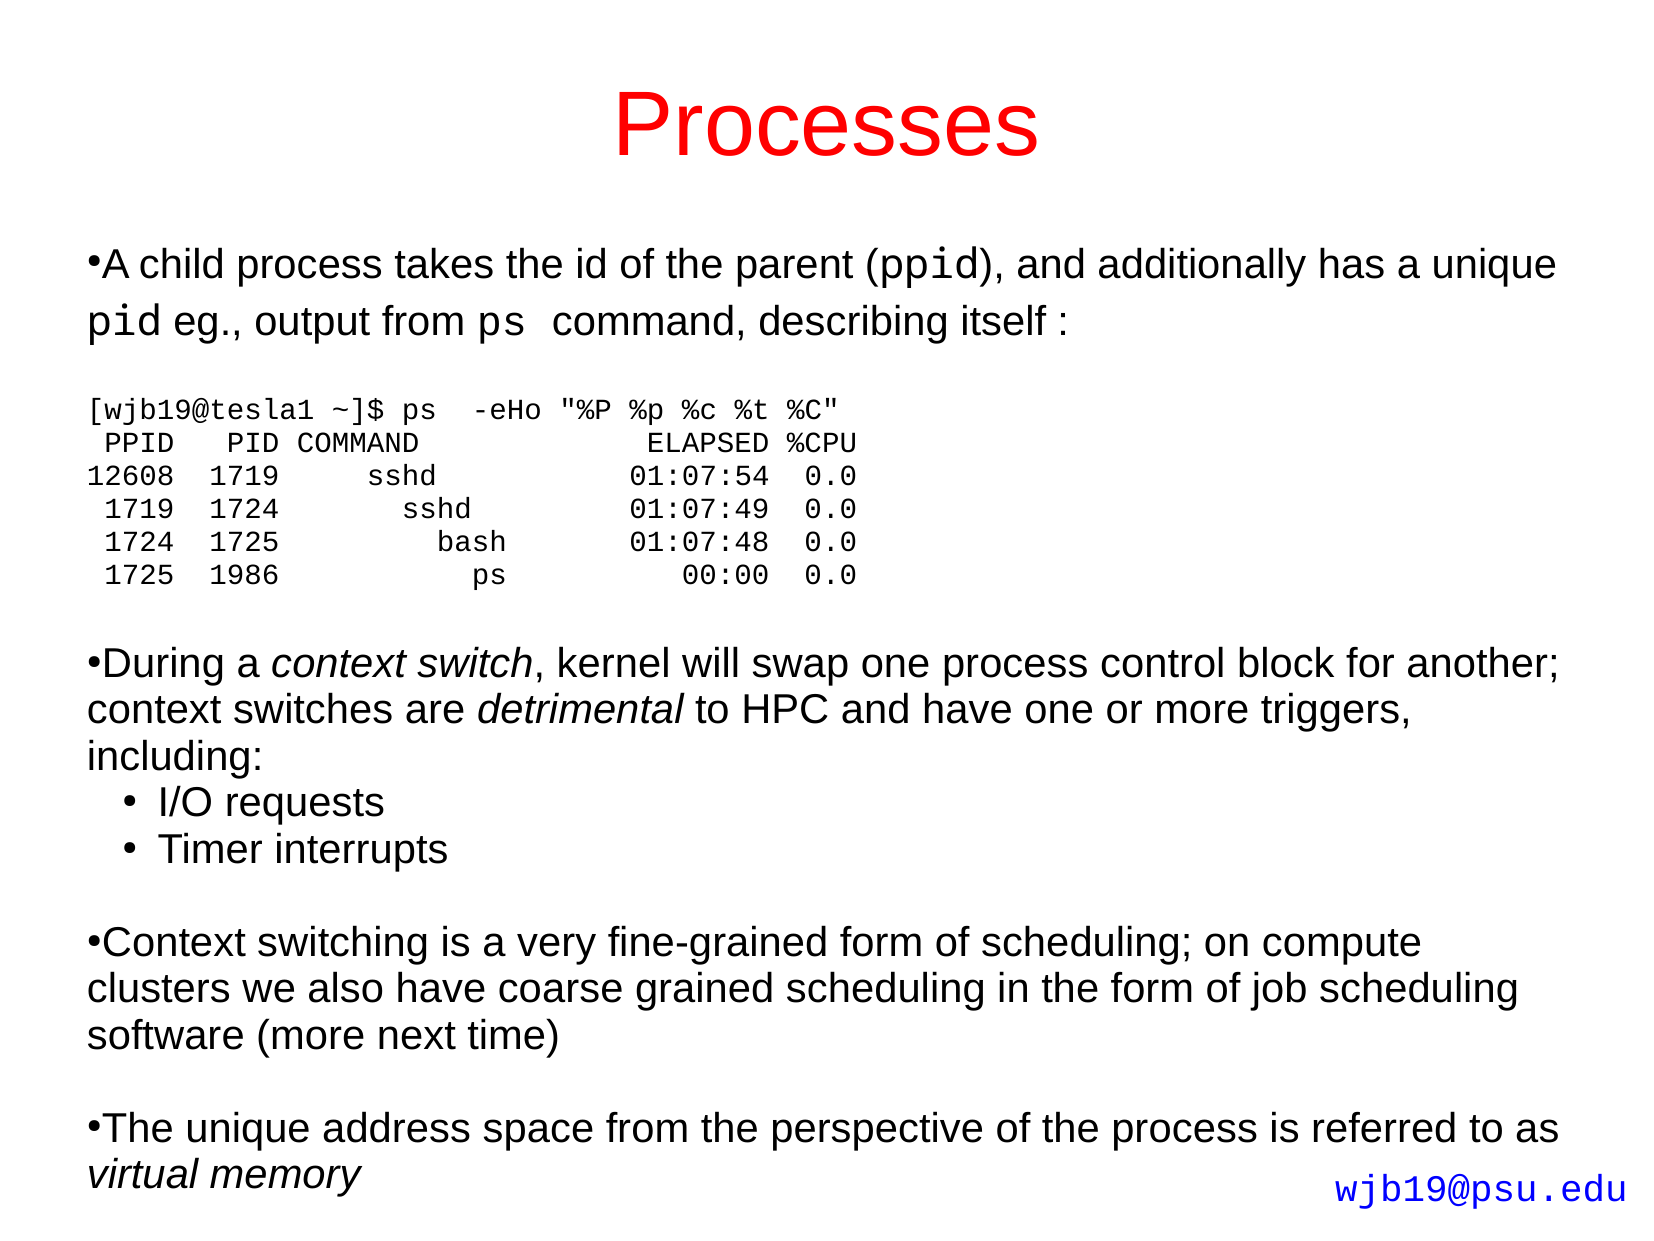

# Processes
A child process takes the id of the parent (ppid), and additionally has a unique pid eg., output from ps command, describing itself :
[wjb19@tesla1 ~]$ ps -eHo "%P %p %c %t %C"
 PPID PID COMMAND ELAPSED %CPU
12608 1719 sshd 01:07:54 0.0
 1719 1724 sshd 01:07:49 0.0
 1724 1725 bash 01:07:48 0.0
 1725 1986 ps 00:00 0.0
During a context switch, kernel will swap one process control block for another; context switches are detrimental to HPC and have one or more triggers, including:
I/O requests
Timer interrupts
Context switching is a very fine-grained form of scheduling; on compute clusters we also have coarse grained scheduling in the form of job scheduling software (more next time)
The unique address space from the perspective of the process is referred to as virtual memory
wjb19@psu.edu